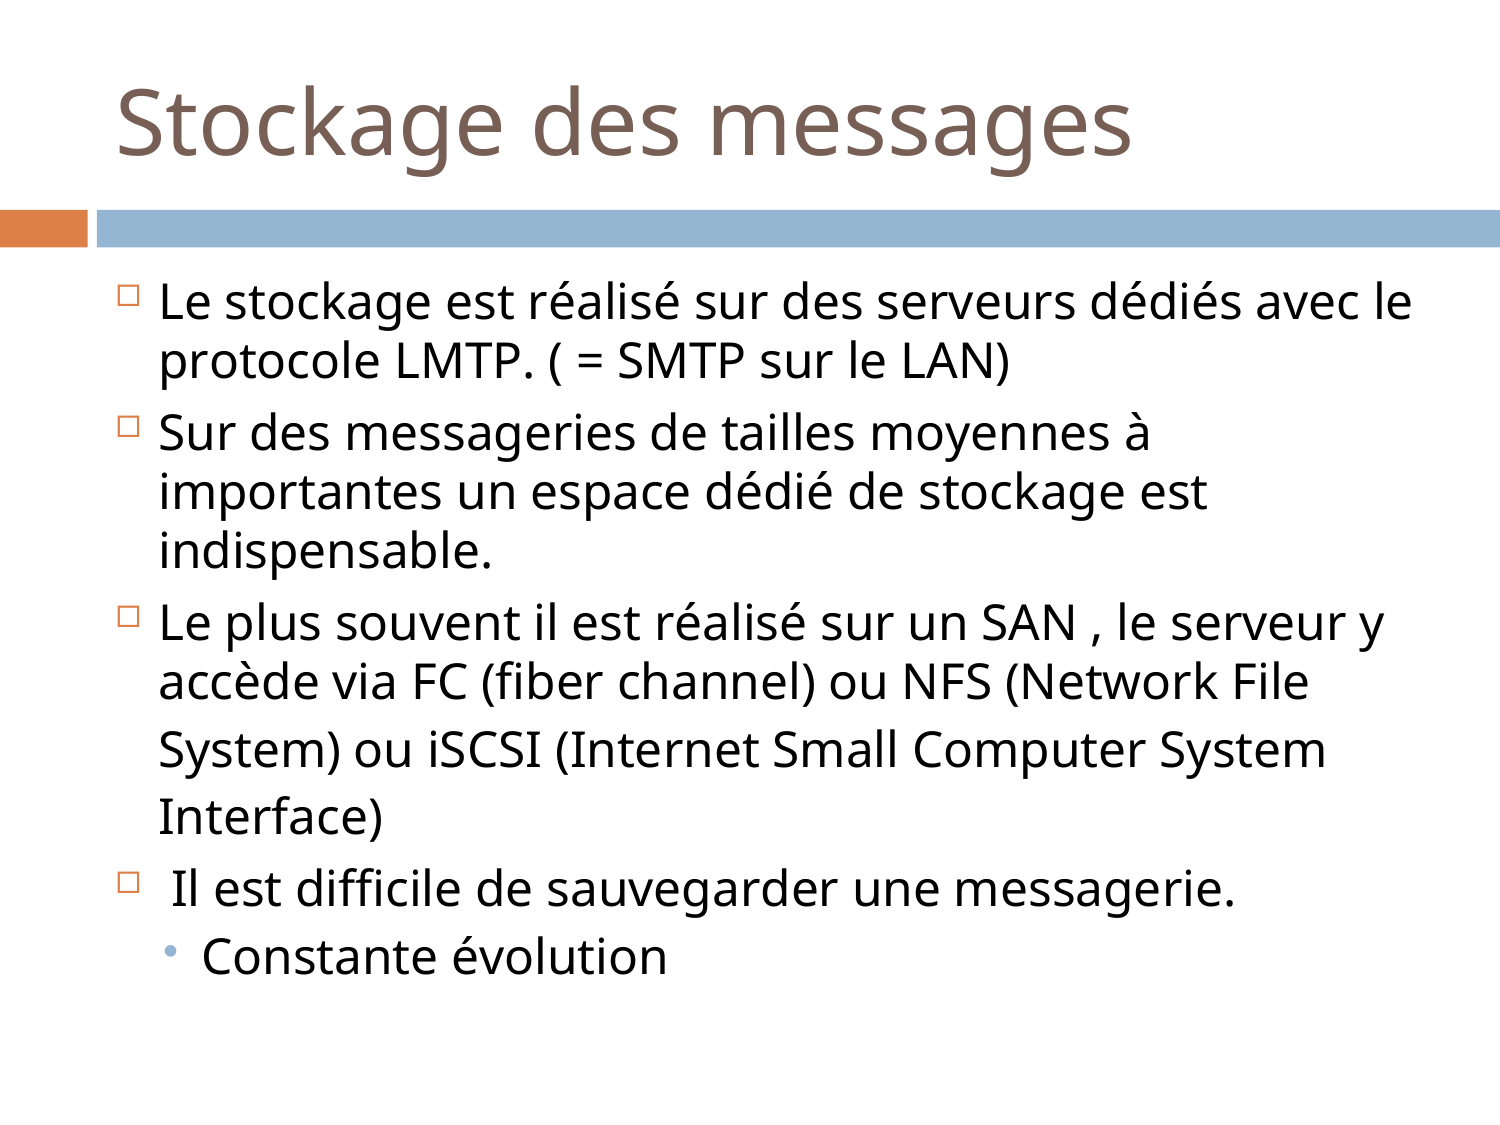

# Stockage des messages
Le stockage est réalisé sur des serveurs dédiés avec le protocole LMTP. ( = SMTP sur le LAN)
Sur des messageries de tailles moyennes à importantes un espace dédié de stockage est indispensable.
Le plus souvent il est réalisé sur un SAN , le serveur y accède via FC (fiber channel) ou NFS (Network File System) ou iSCSI (Internet Small Computer System Interface)
 Il est difficile de sauvegarder une messagerie.
Constante évolution